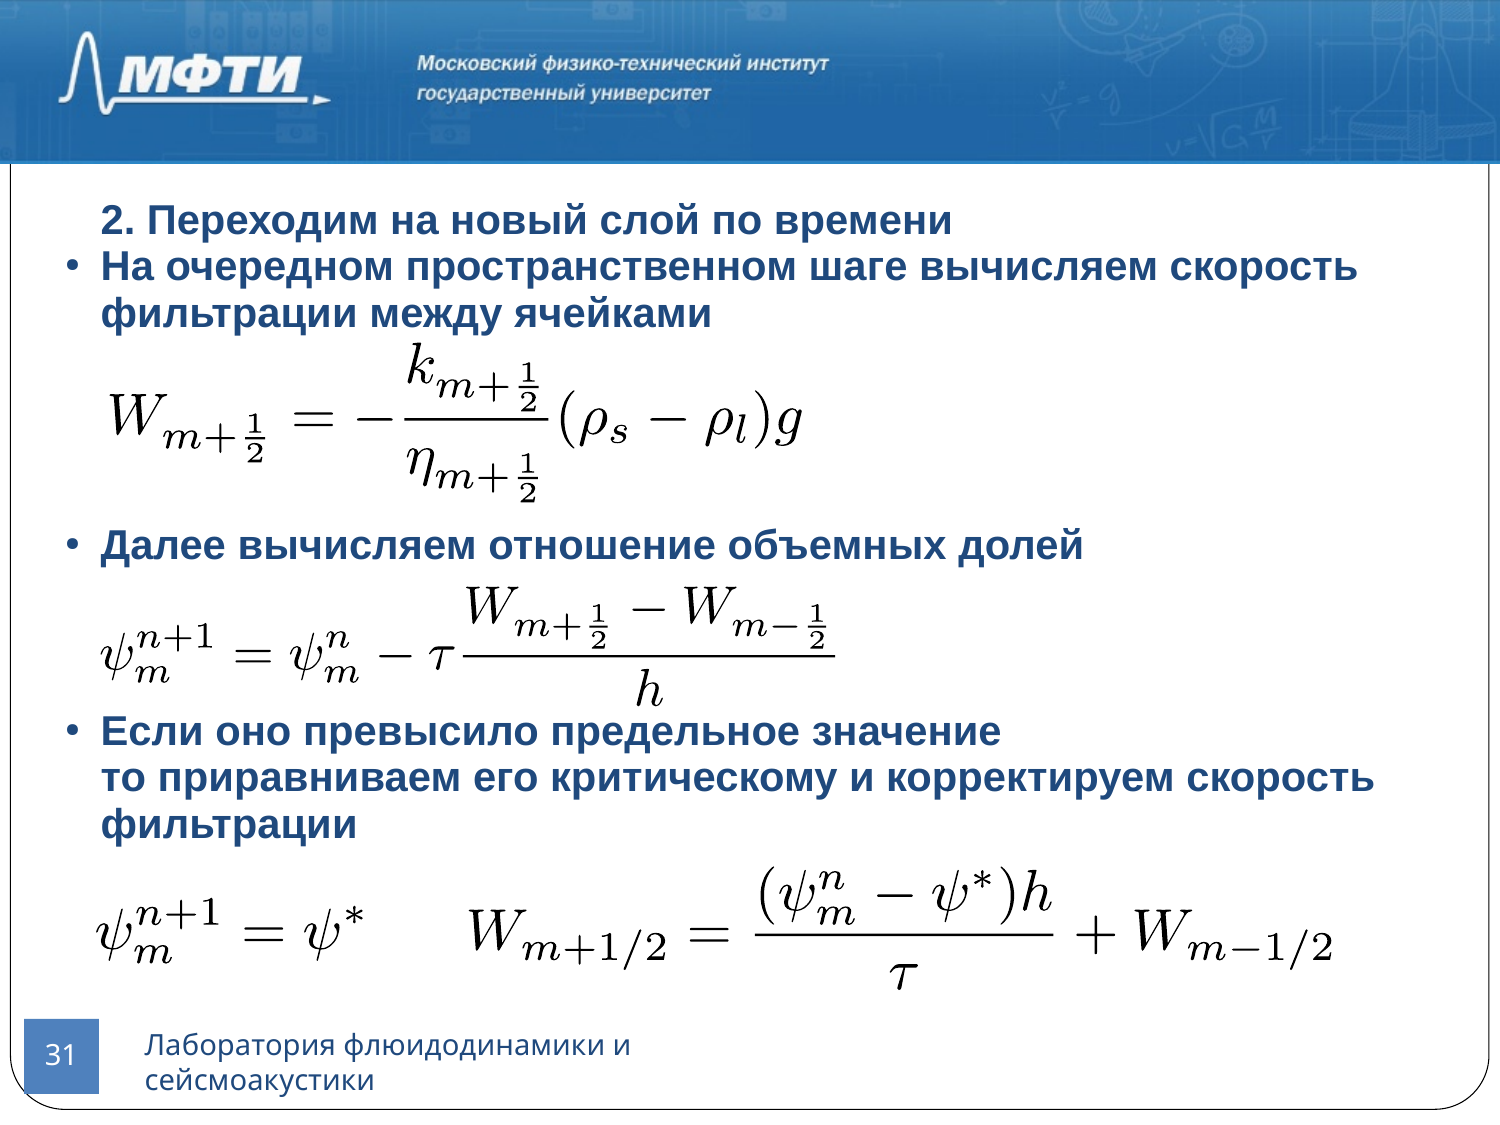

2. Переходим на новый слой по времени
На очередном пространственном шаге вычисляем скорость фильтрации между ячейками
Далее вычисляем отношение объемных долей
Если оно превысило предельное значение
то приравниваем его критическому и корректируем скорость фильтрации
Лаборатория флюидодинамики и сейсмоакустики